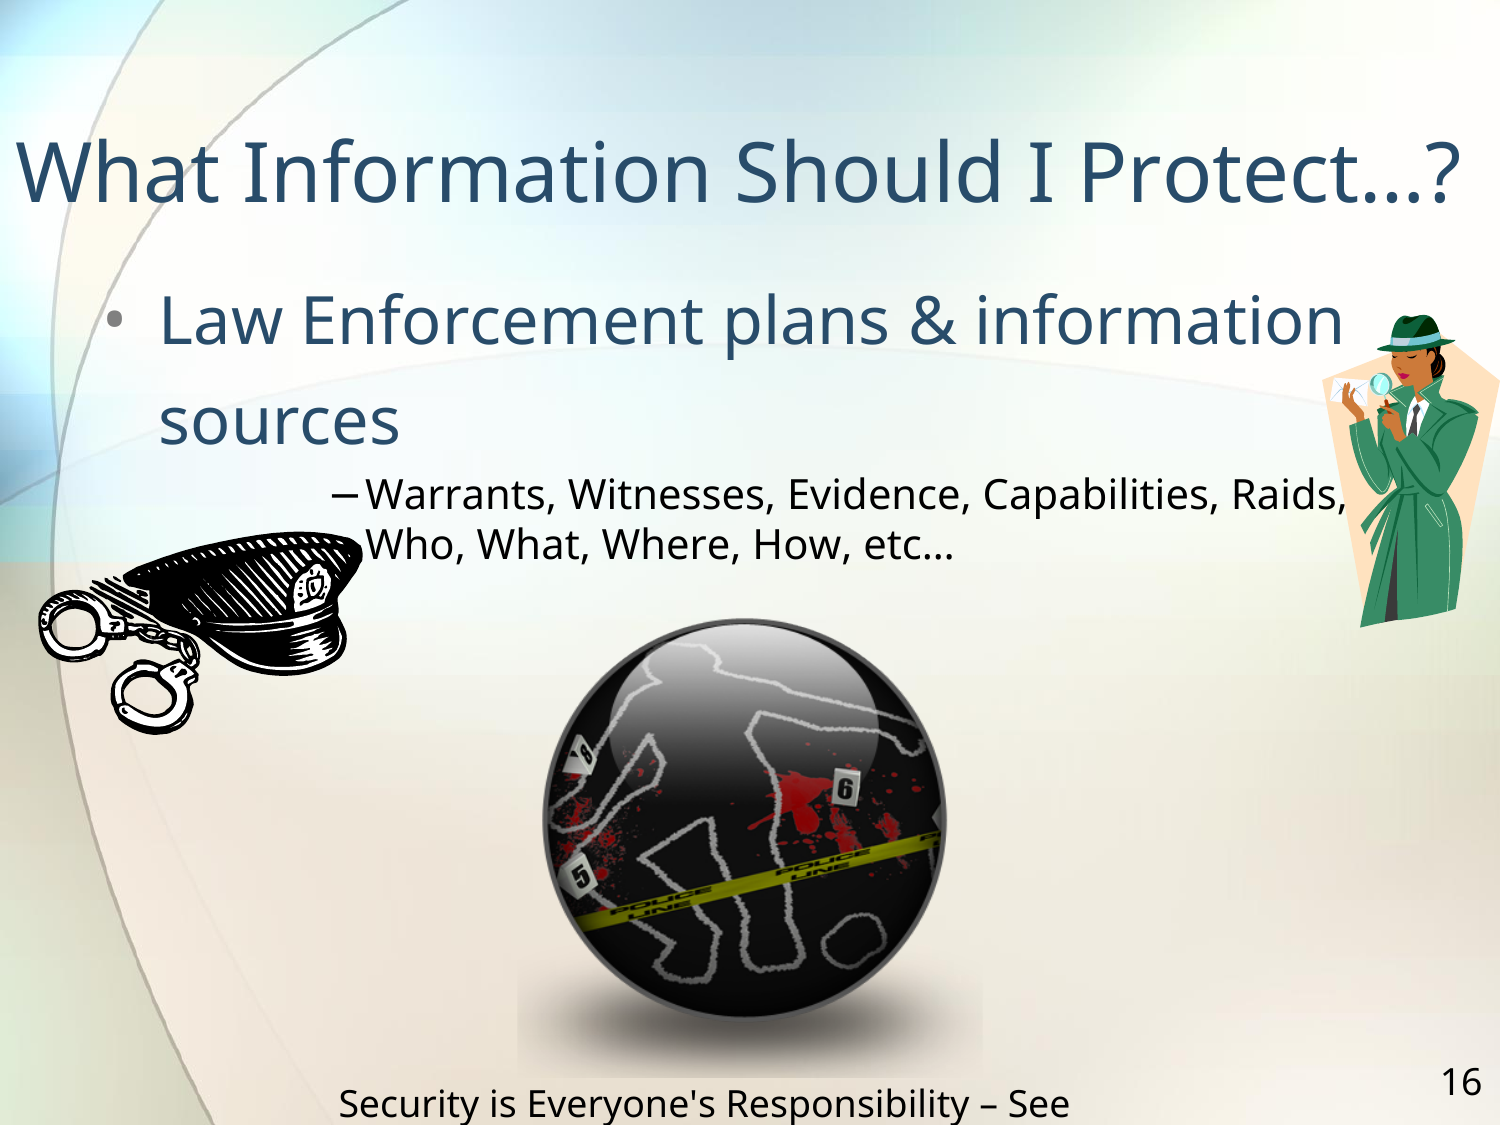

# What Information Should I Protect…?
Law Enforcement plans & information sources
Warrants, Witnesses, Evidence, Capabilities, Raids, Who, What, Where, How, etc…
Security is Everyone's Responsibility – See Something, Say Something!